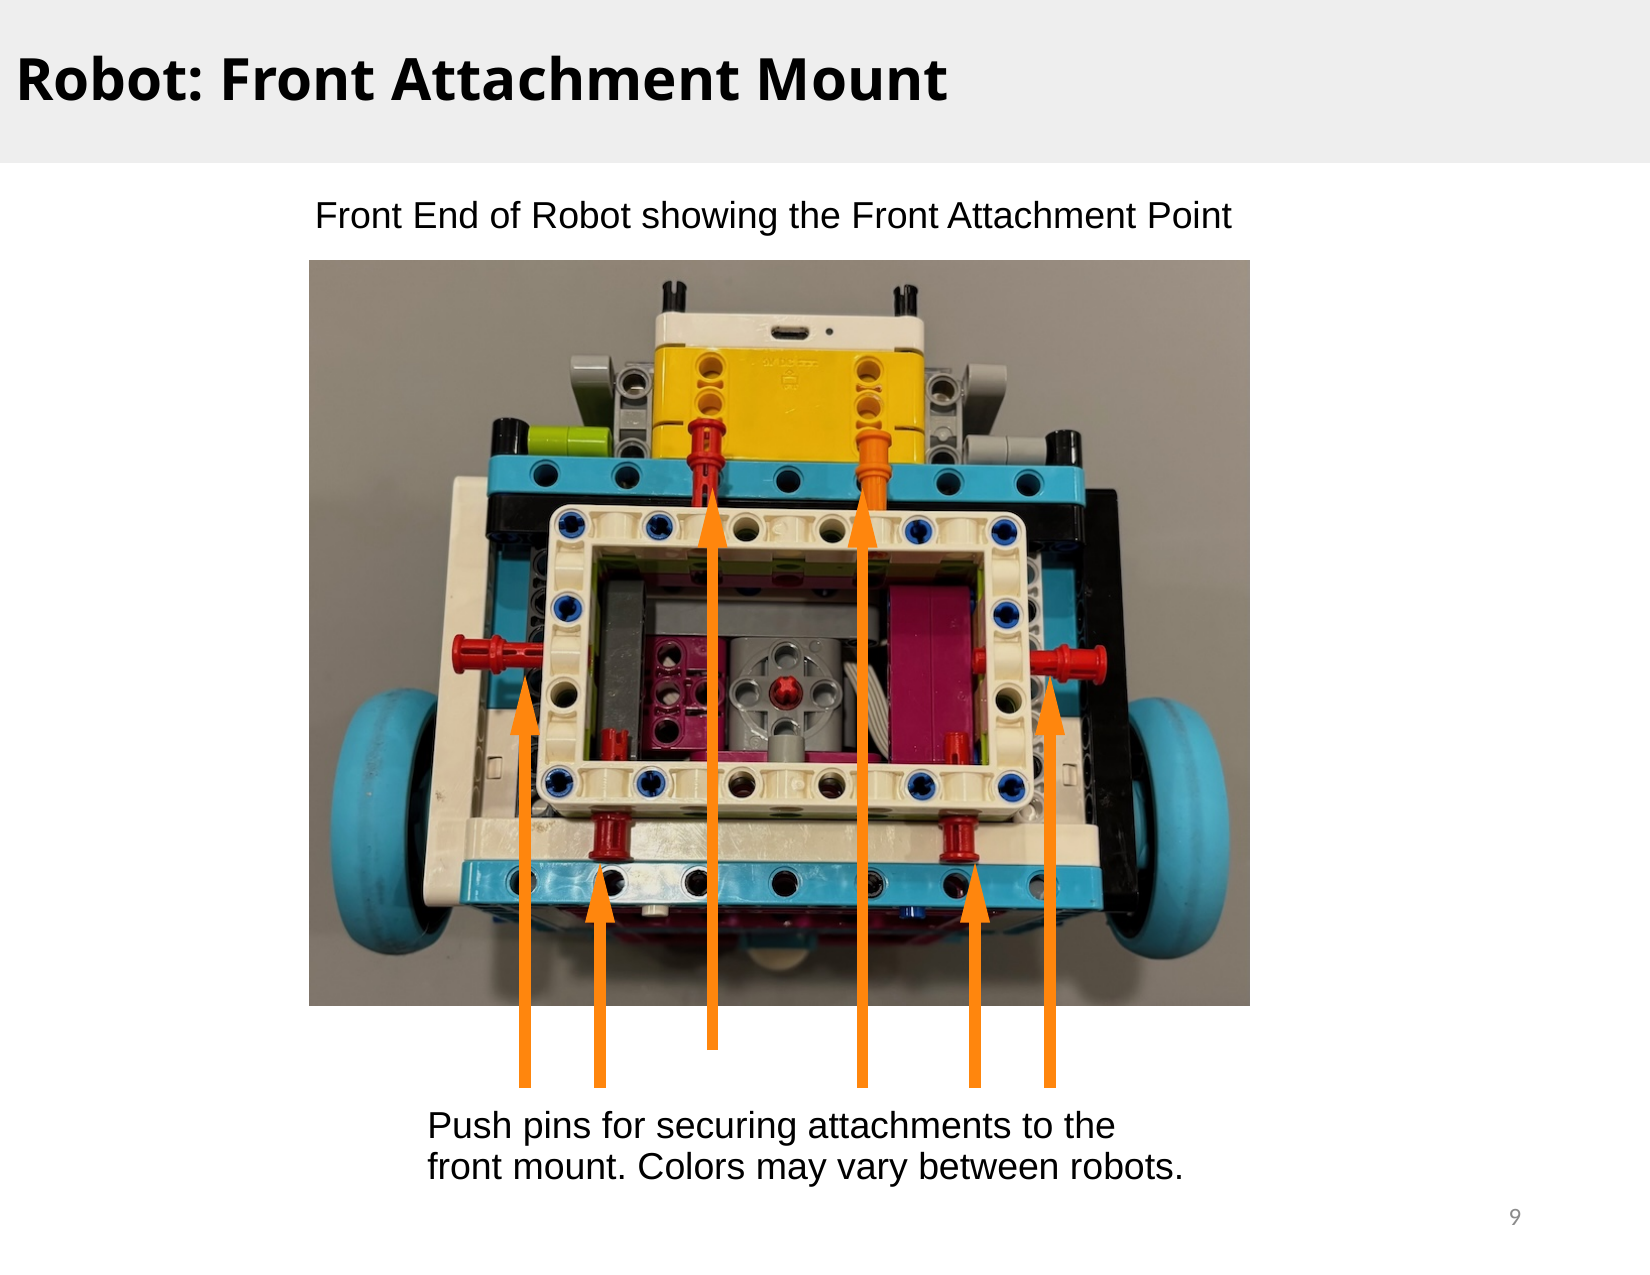

# Robot: Front Attachment Mount
Front End of Robot showing the Front Attachment Point
Push pins for securing attachments to the front mount. Colors may vary between robots.
9